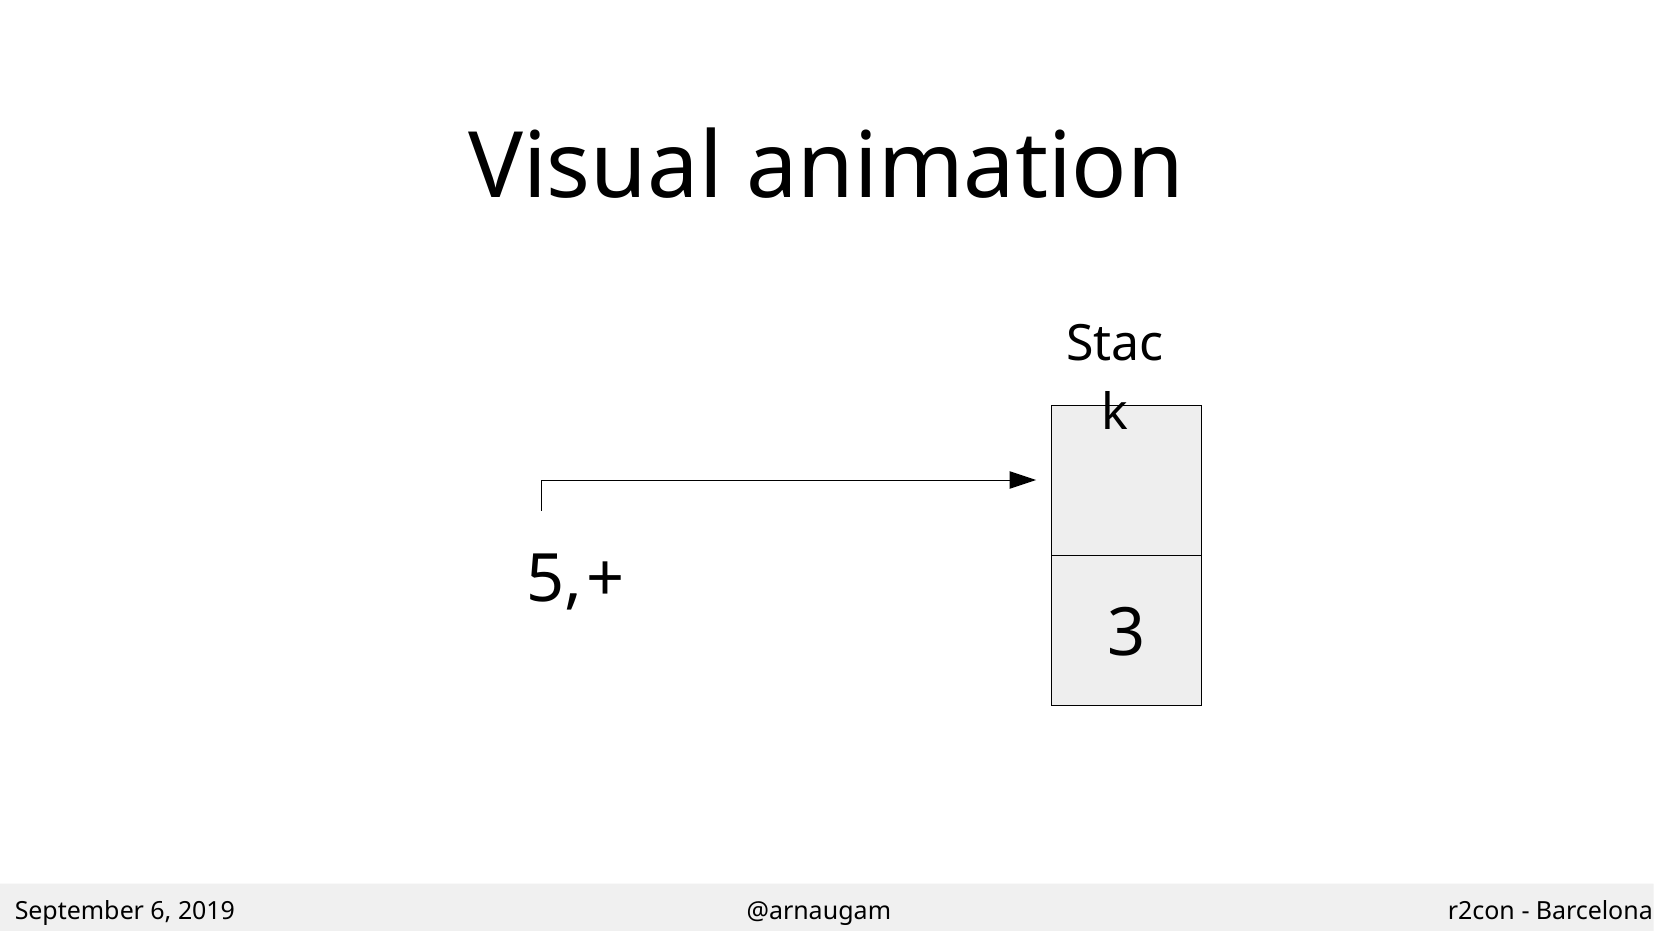

# Visual animation
Stack
5,
+
3